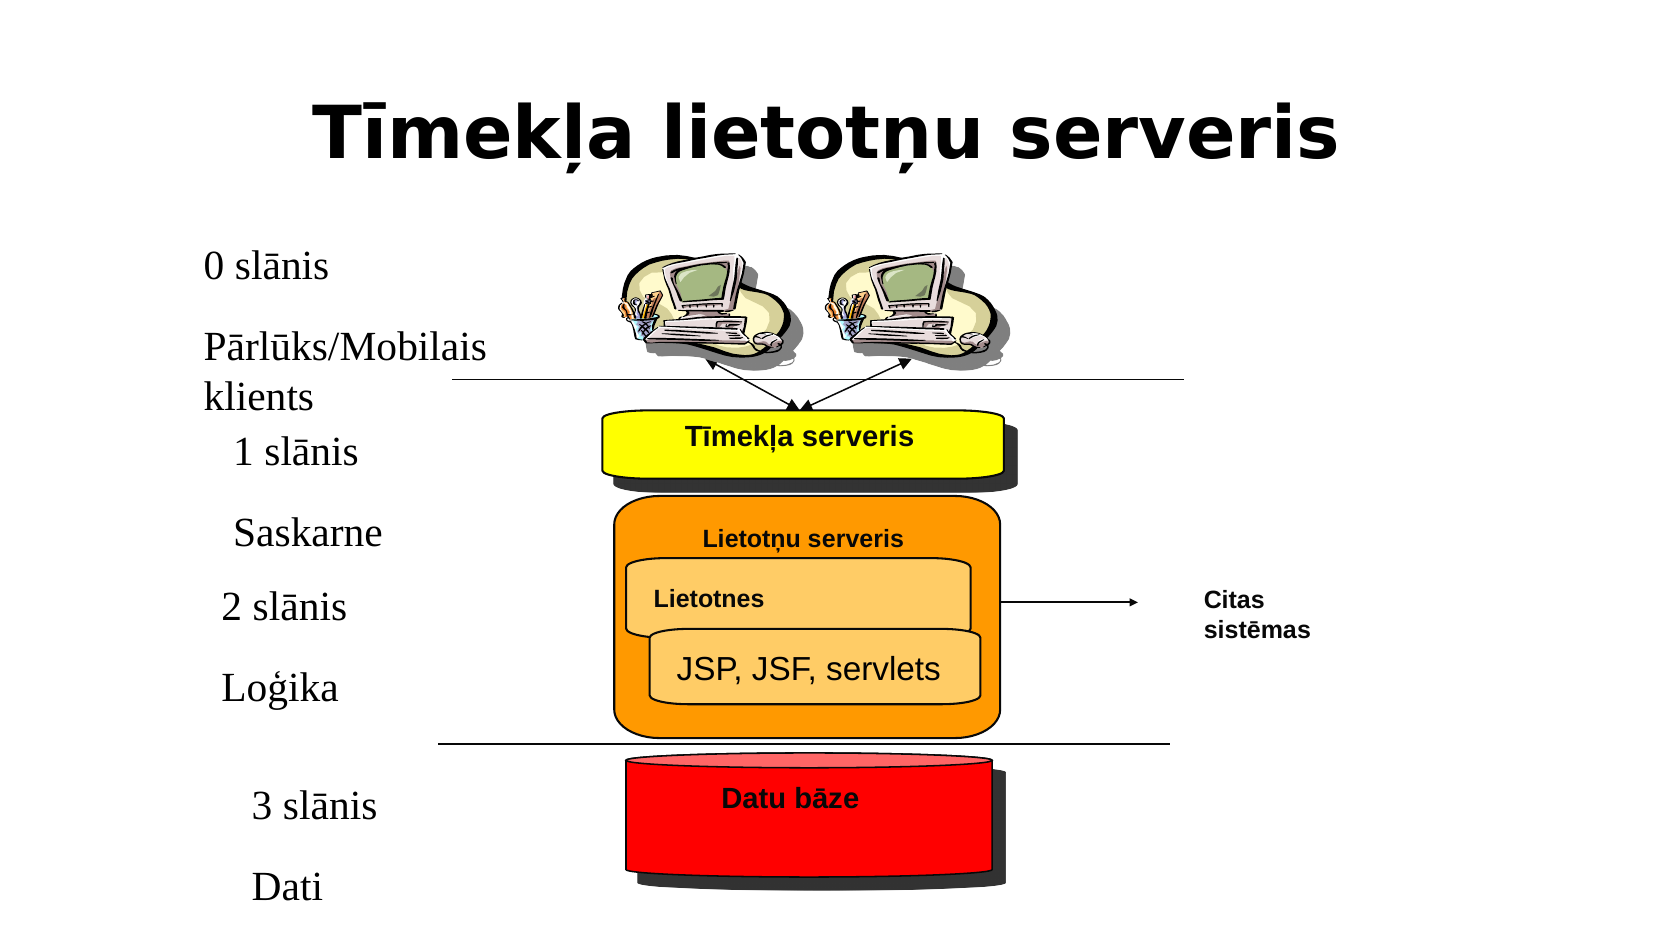

# Tīmekļa lietotņu serveris
0 slānis
Pārlūks/Mobilais klients
Tīmekļa serveris
1 slānis
Saskarne
Lietotņu serveris
Lietotnes
2 slānis
Loģika
Citas sistēmas
JSP, JSF, servlets
3 slānis
Dati
Datu bāze